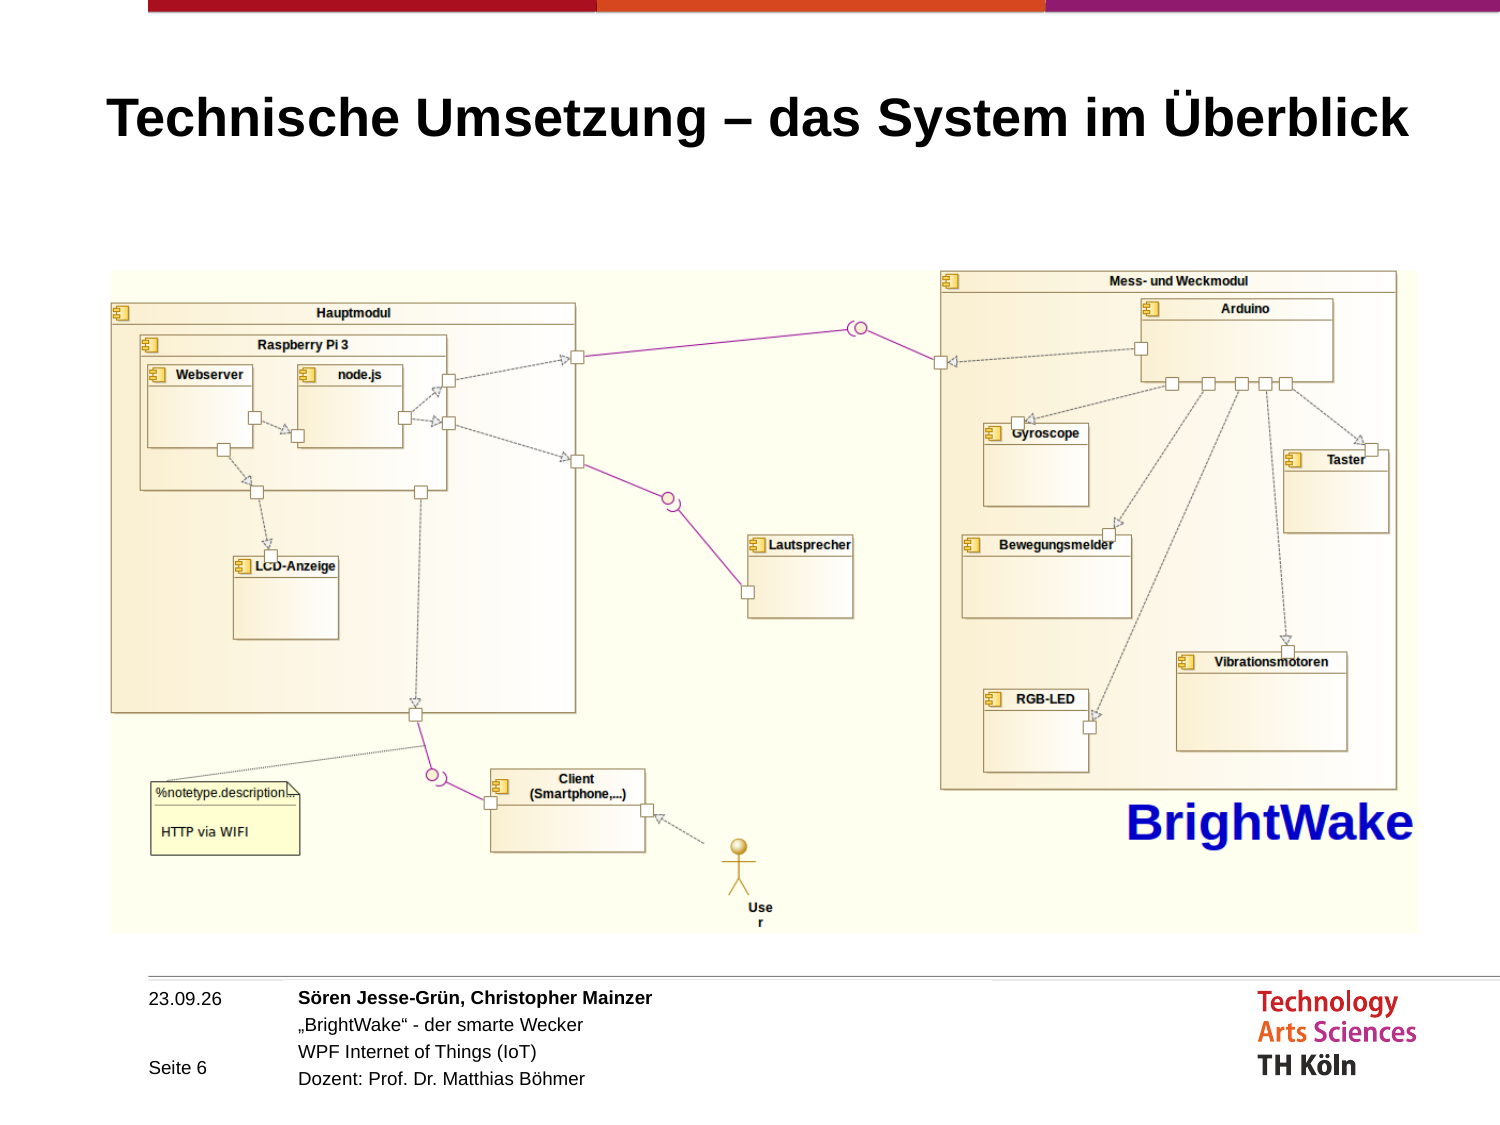

# Technische Umsetzung – das System im Überblick
Sören Jesse-Grün, Christopher Mainzer
„BrightWake“ - der smarte Wecker
WPF Internet of Things (IoT)
Dozent: Prof. Dr. Matthias Böhmer
07.06.16
6